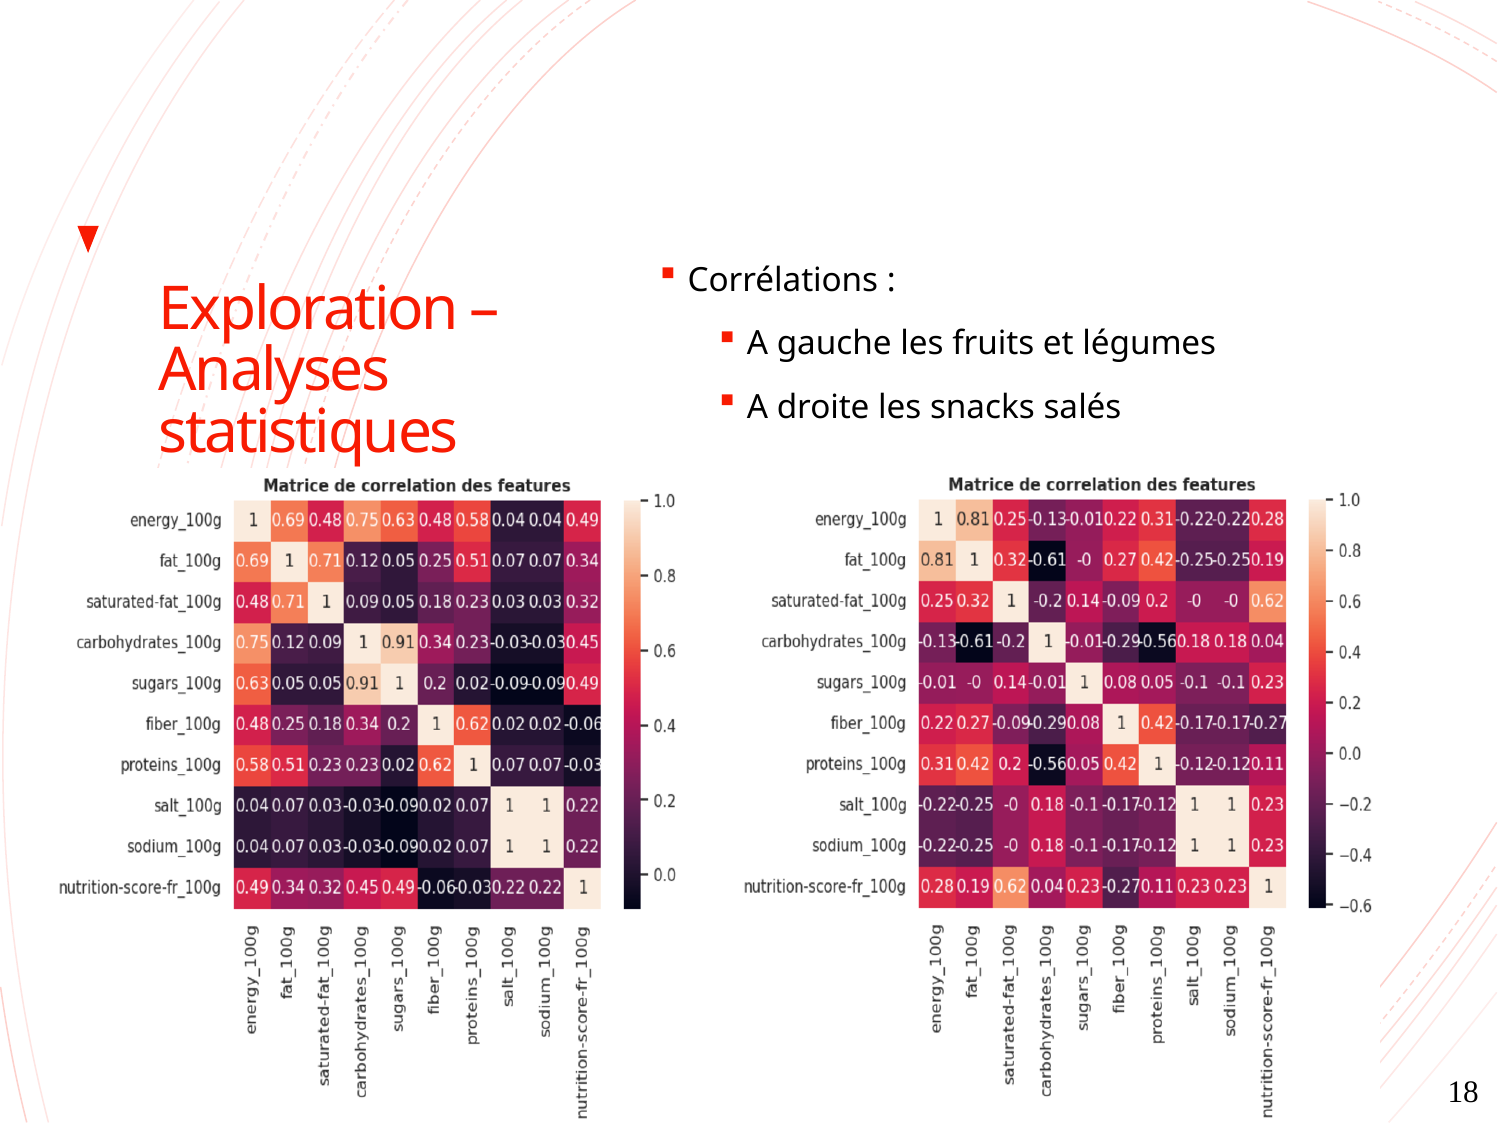

# Exploration – Analyses statistiques
Corrélations :
A gauche les fruits et légumes
A droite les snacks salés